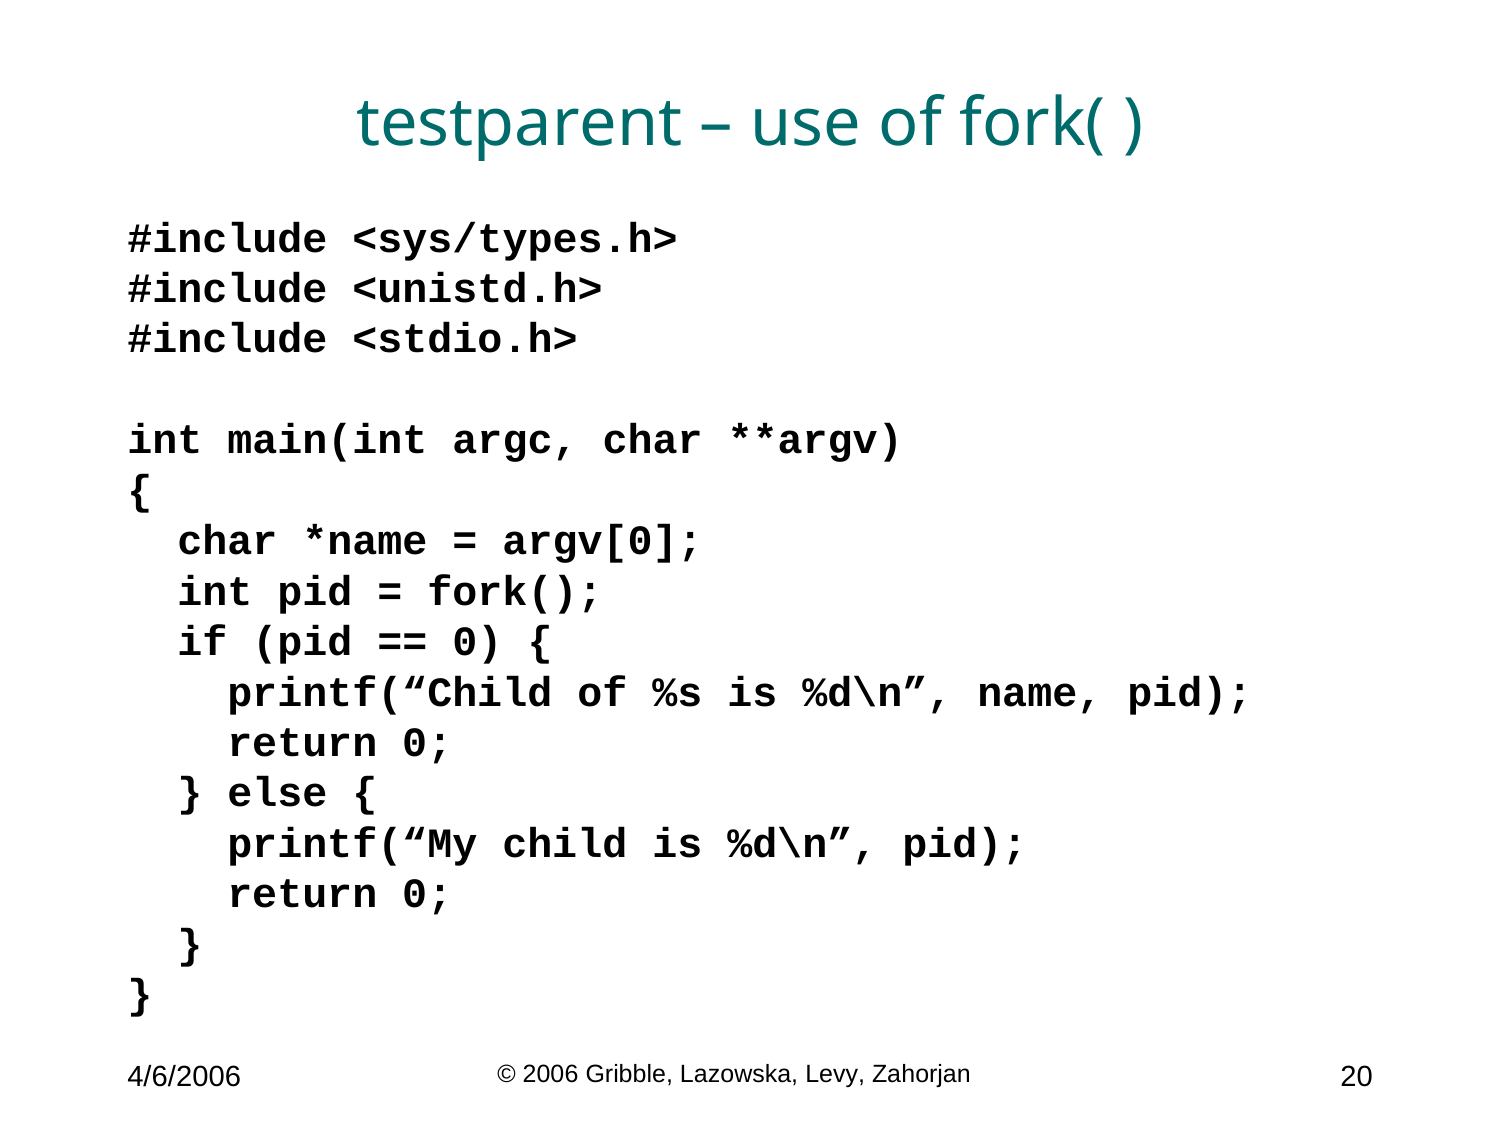

# testparent – use of fork( )
#include <sys/types.h>
#include <unistd.h>
#include <stdio.h>
int main(int argc, char **argv)
{
 char *name = argv[0];
 int pid = fork();
 if (pid == 0) {
 printf(“Child of %s is %d\n”, name, pid);
 return 0;
 } else {
 printf(“My child is %d\n”, pid);
 return 0;
 }
}
20